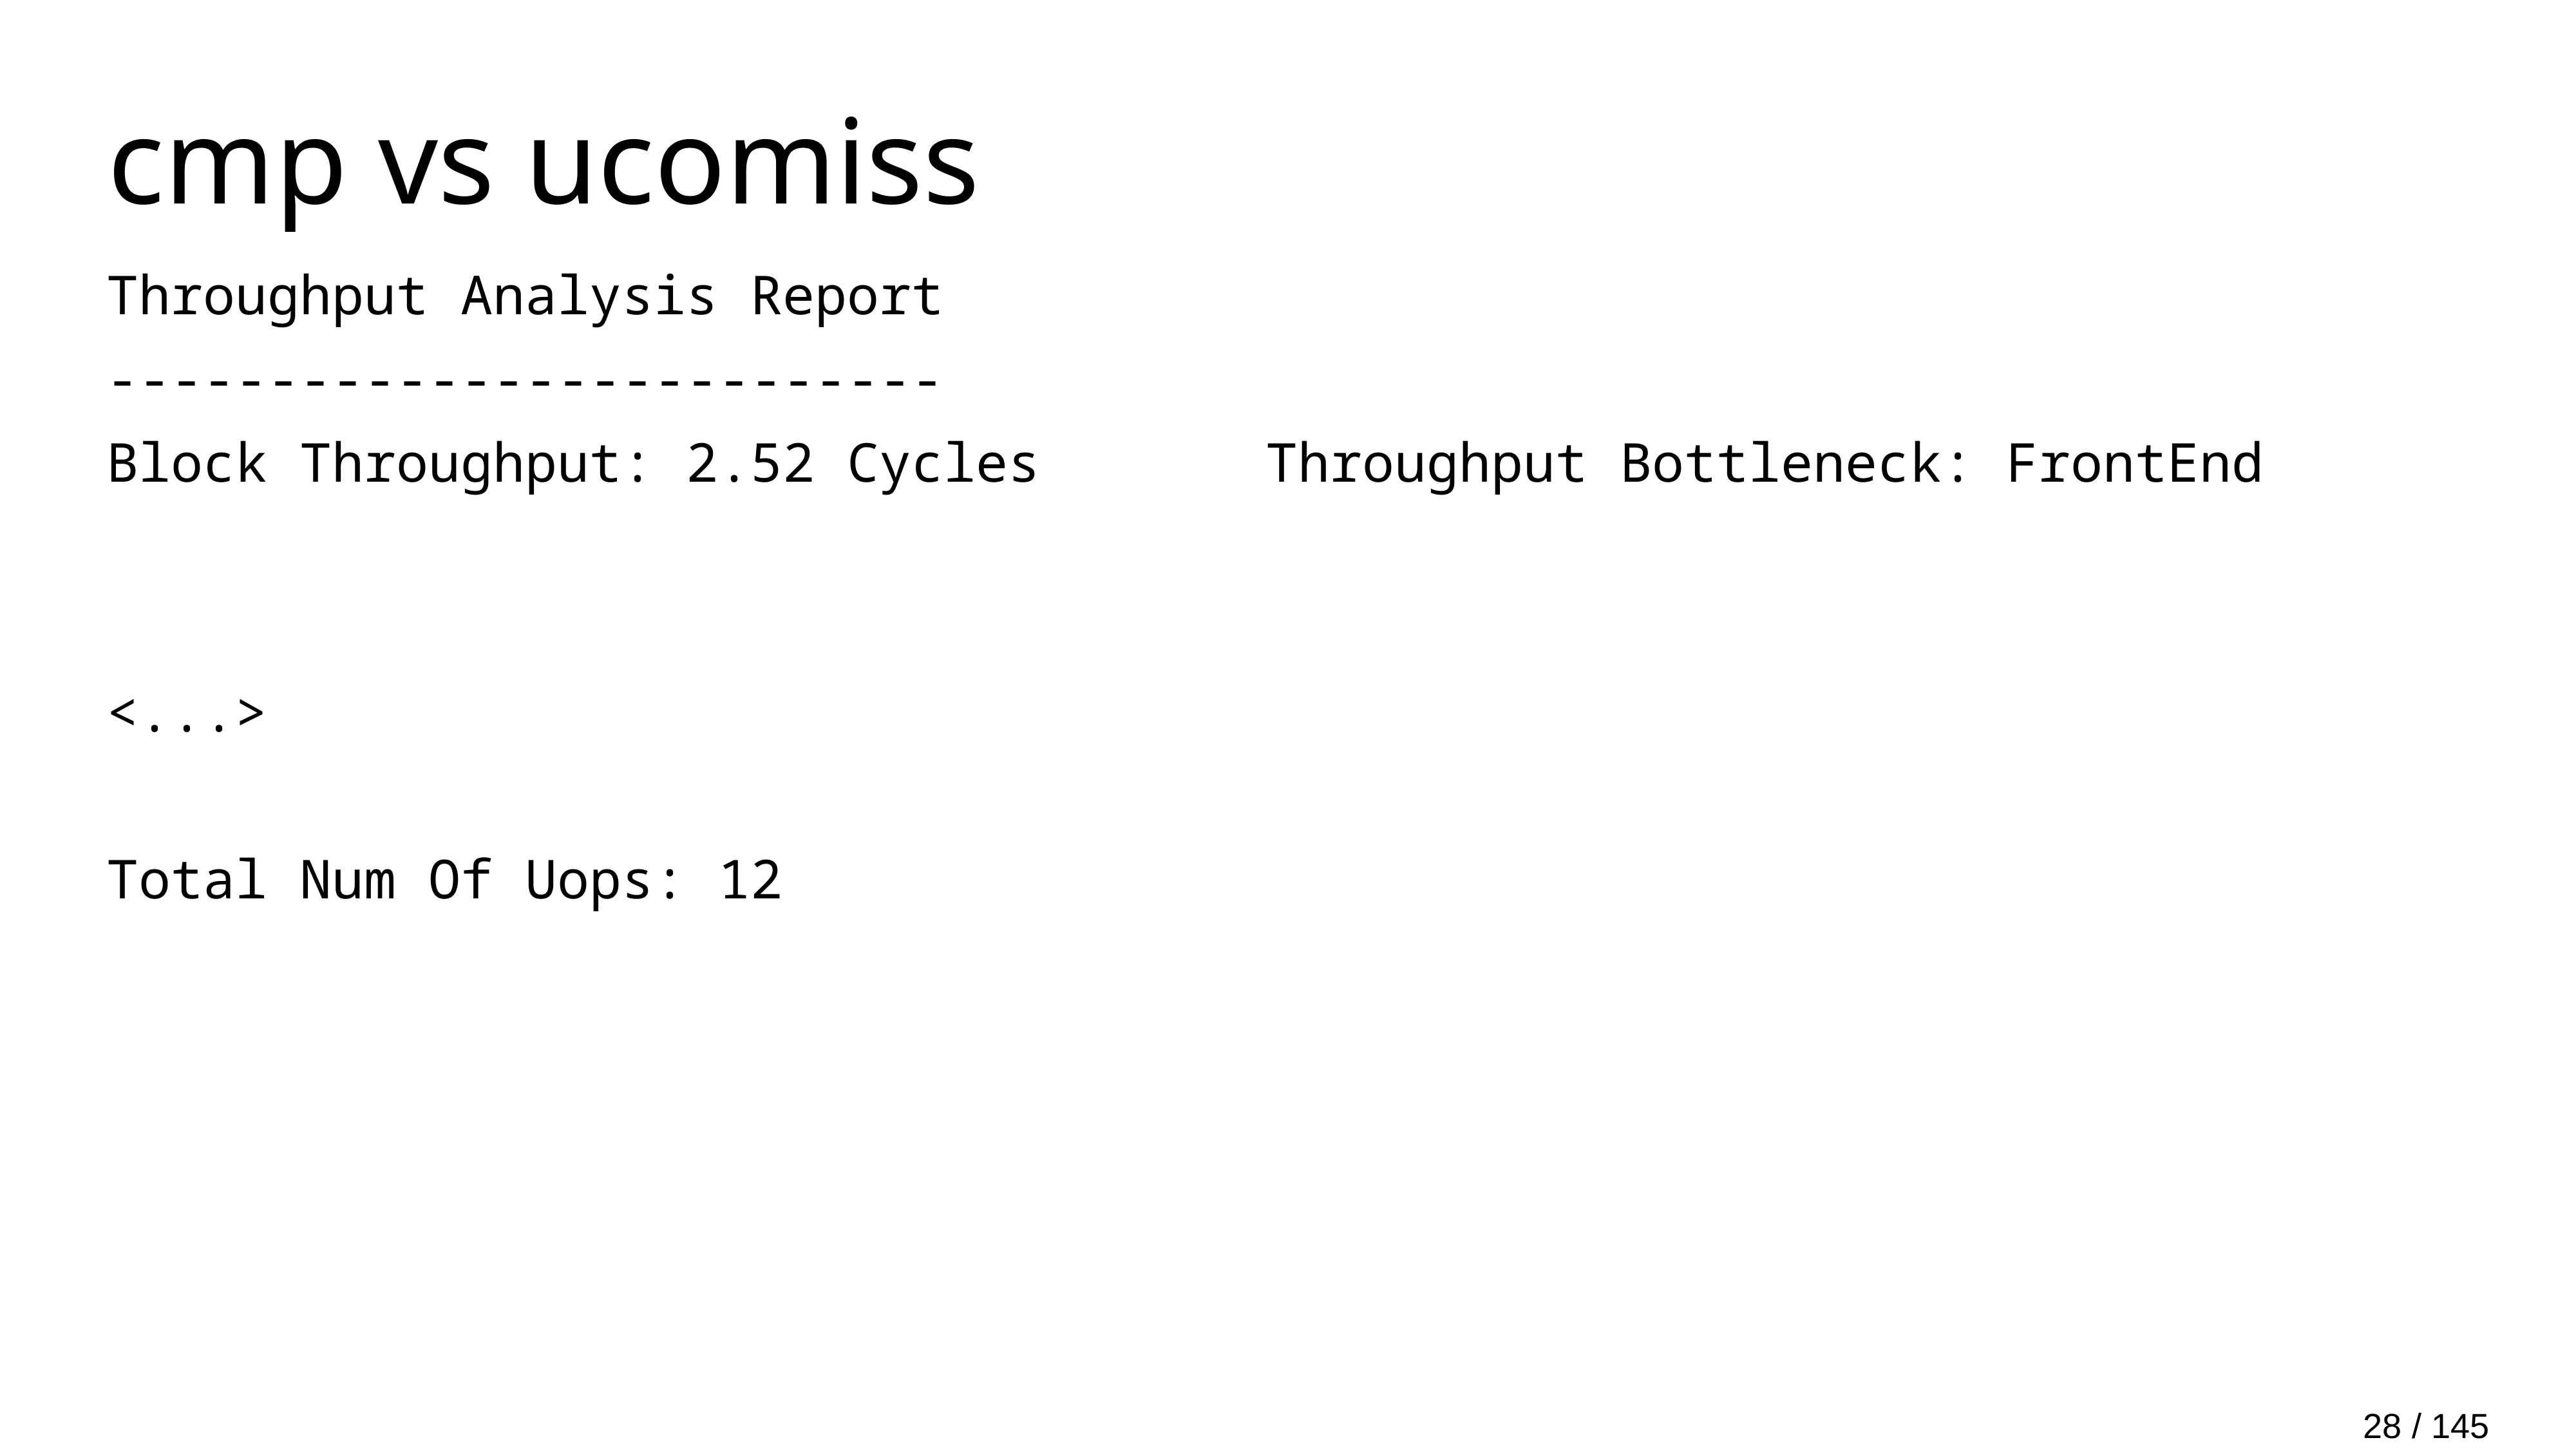

# cmp vs ucomiss
Throughput Analysis Report
--------------------------
Block Throughput: 2.52 Cycles Throughput Bottleneck: FrontEnd
<...>
Total Num Of Uops: 12